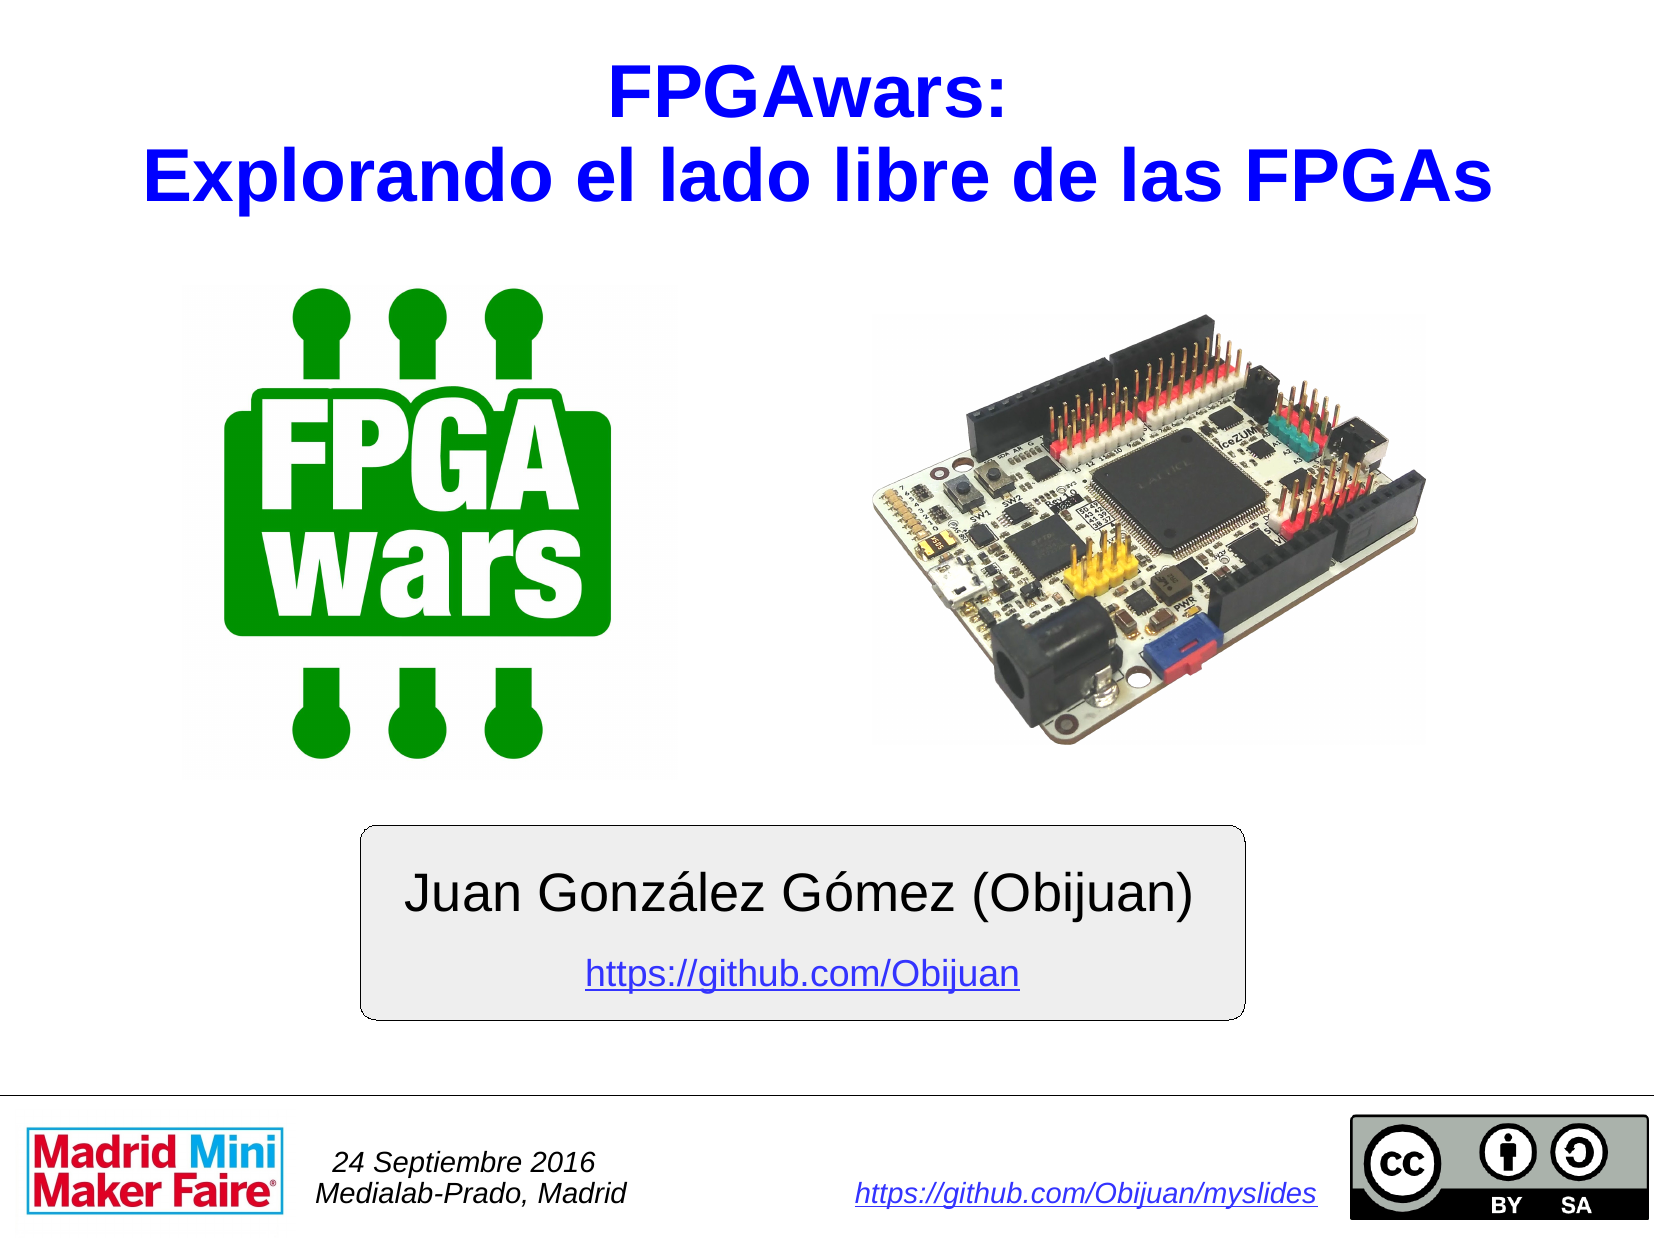

# FPGAwars: Explorando el lado libre de las FPGAs
Juan González Gómez (Obijuan)
https://github.com/Obijuan
24 Septiembre 2016
Medialab-Prado, Madrid
https://github.com/Obijuan/myslides